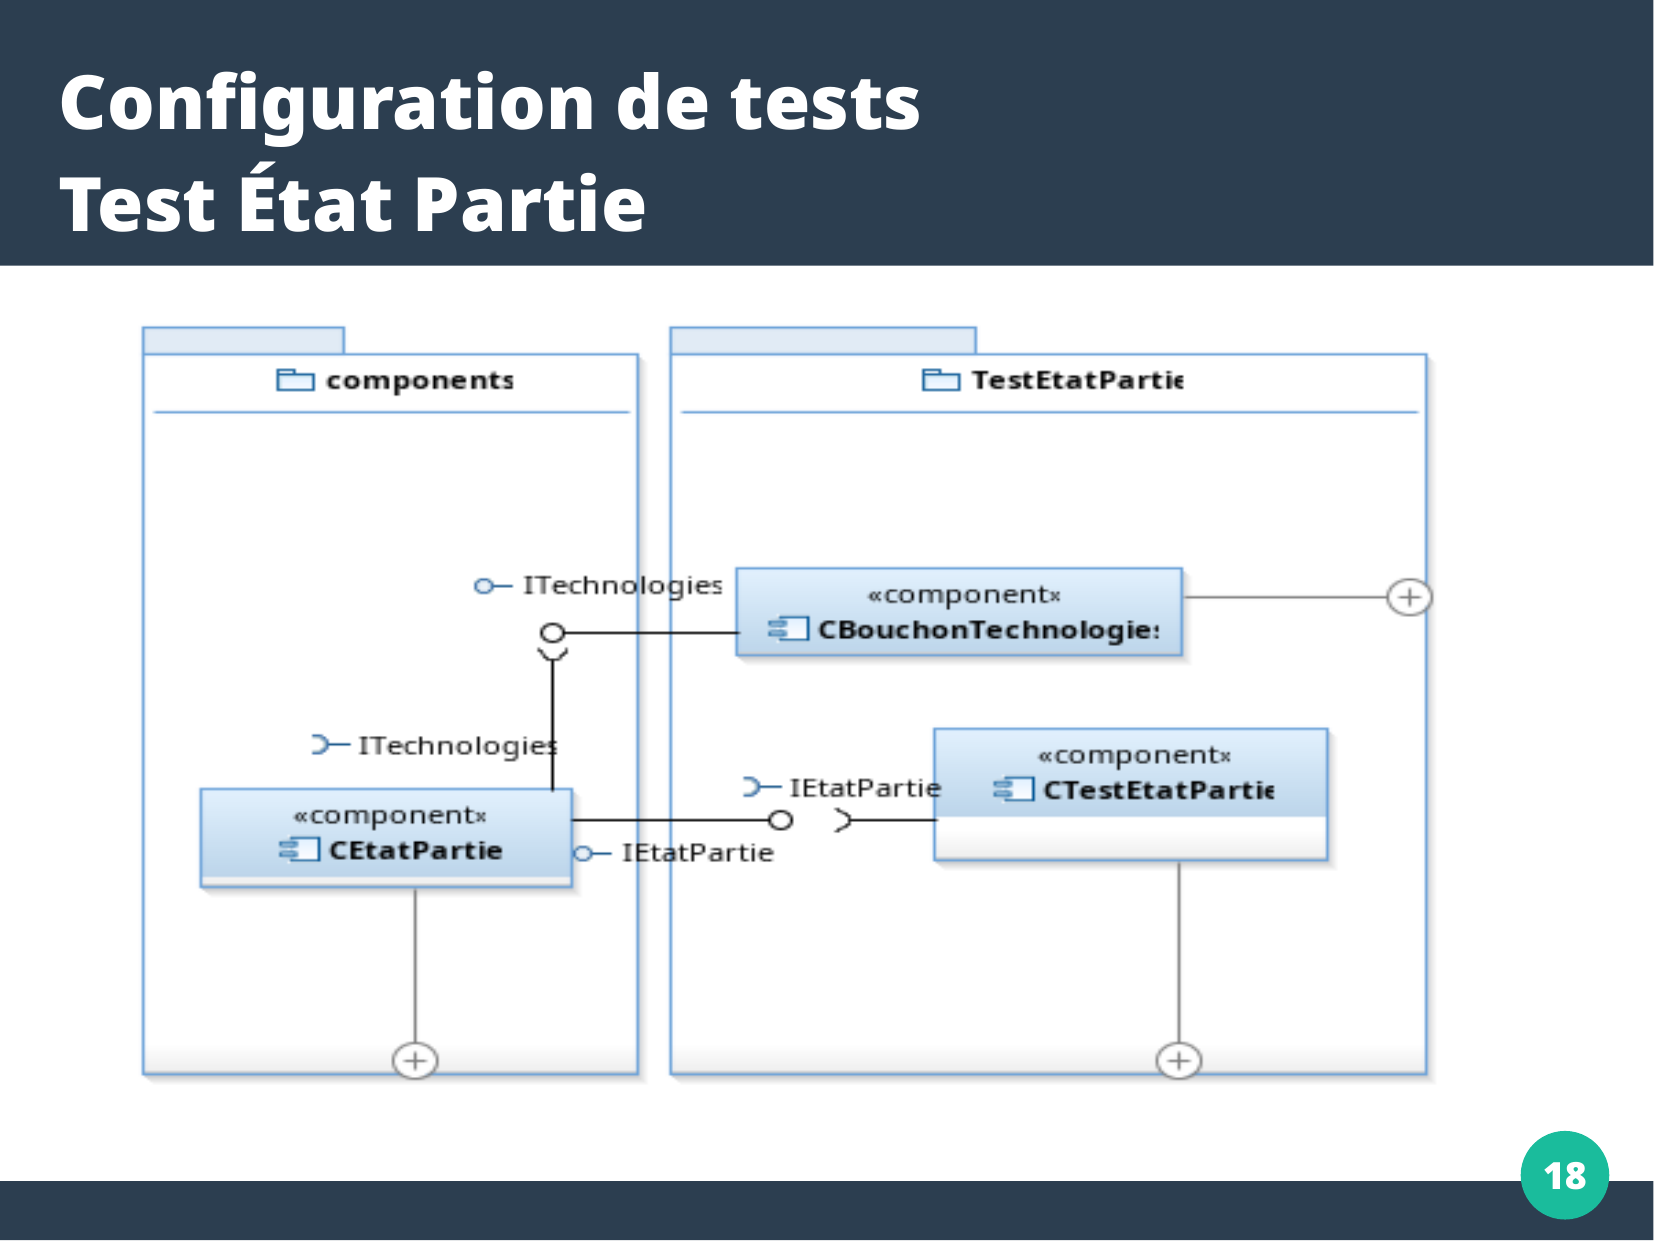

# Configuration de tests  Test État Partie
18